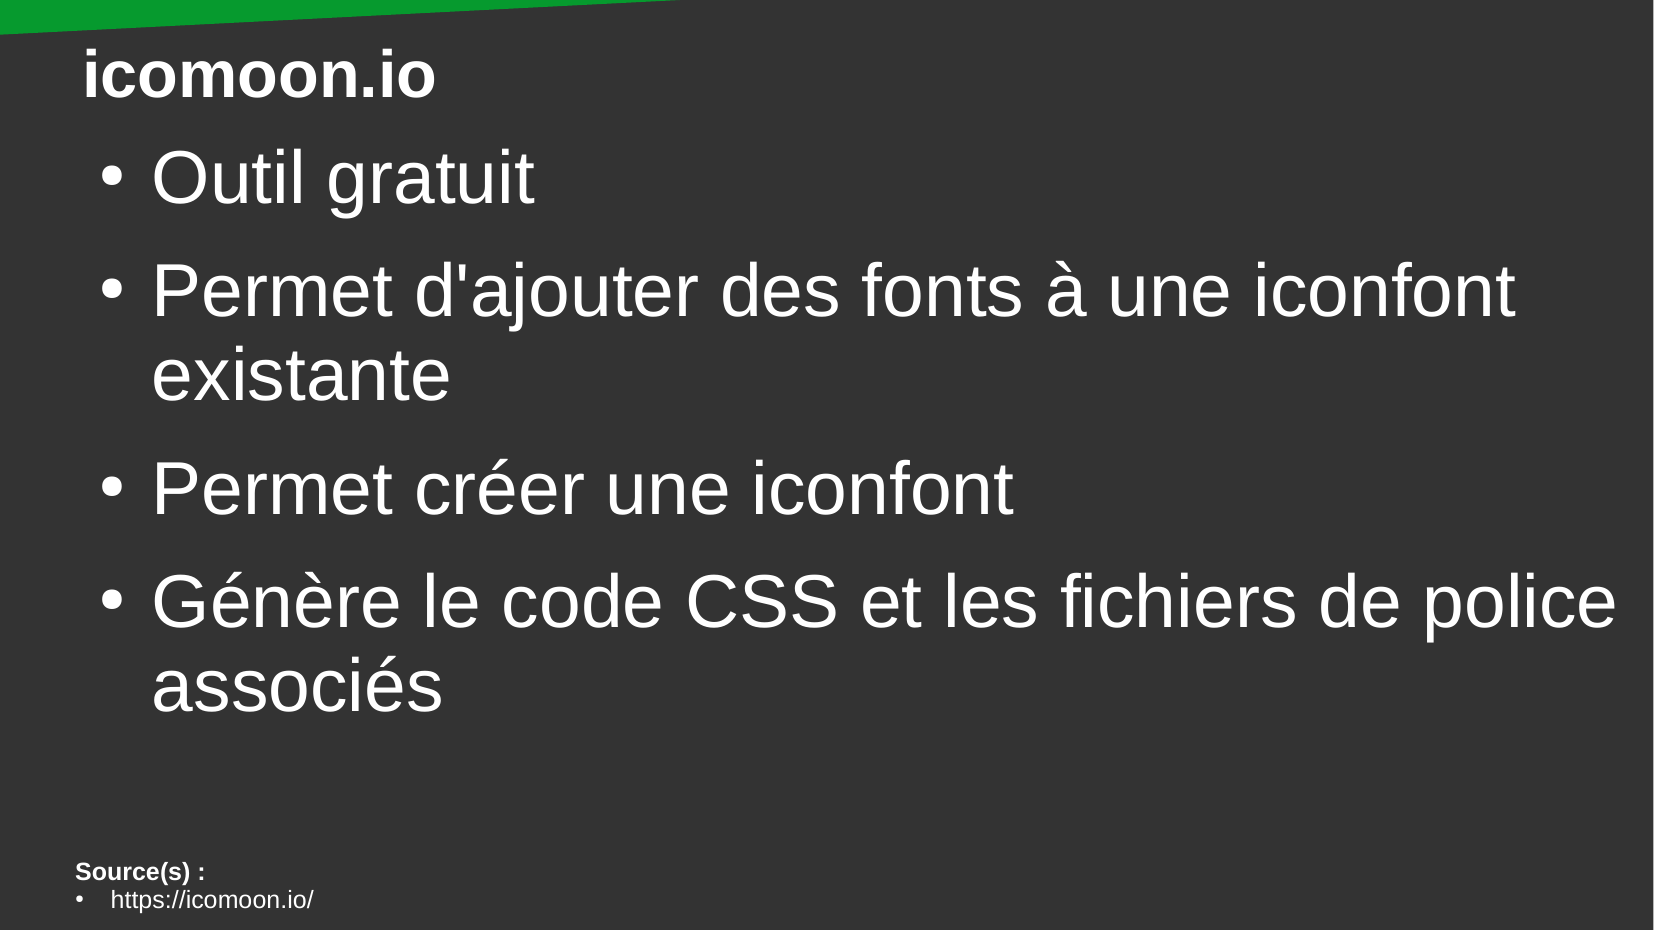

# icomoon.io
Outil gratuit
Permet d'ajouter des fonts à une iconfont existante
Permet créer une iconfont
Génère le code CSS et les fichiers de police associés
Source(s) :
https://icomoon.io/